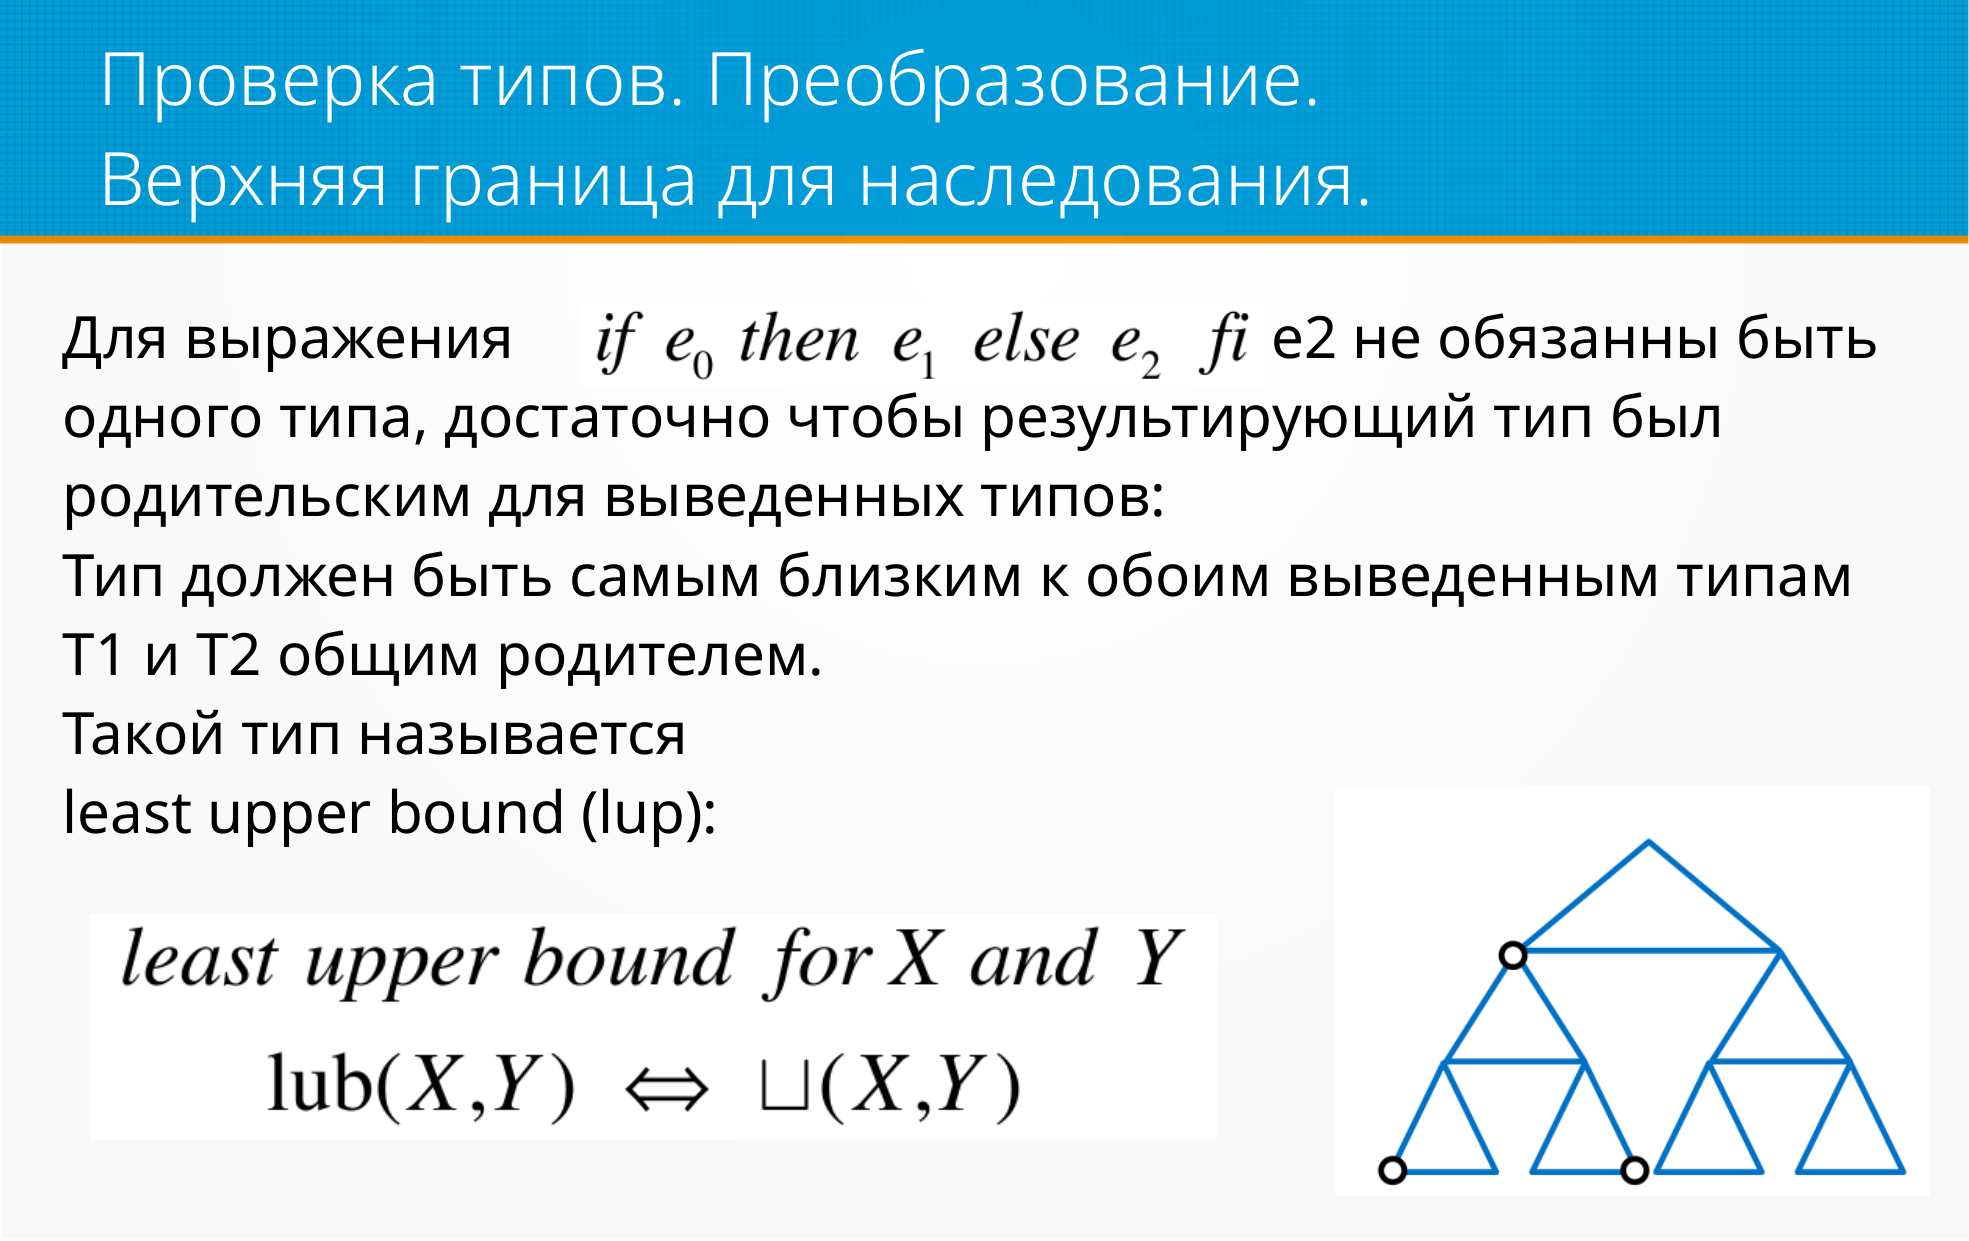

# Проверка типов. Преобразование. Верхняя граница для наследования.
Для выражения e1 и e2 не обязанны быть одного типа, достаточно чтобы результирующий тип был родительским для выведенных типов:
Тип должен быть самым близким к обоим выведенным типам T1 и T2 общим родителем.
Такой тип называется
least upper bound (lup):